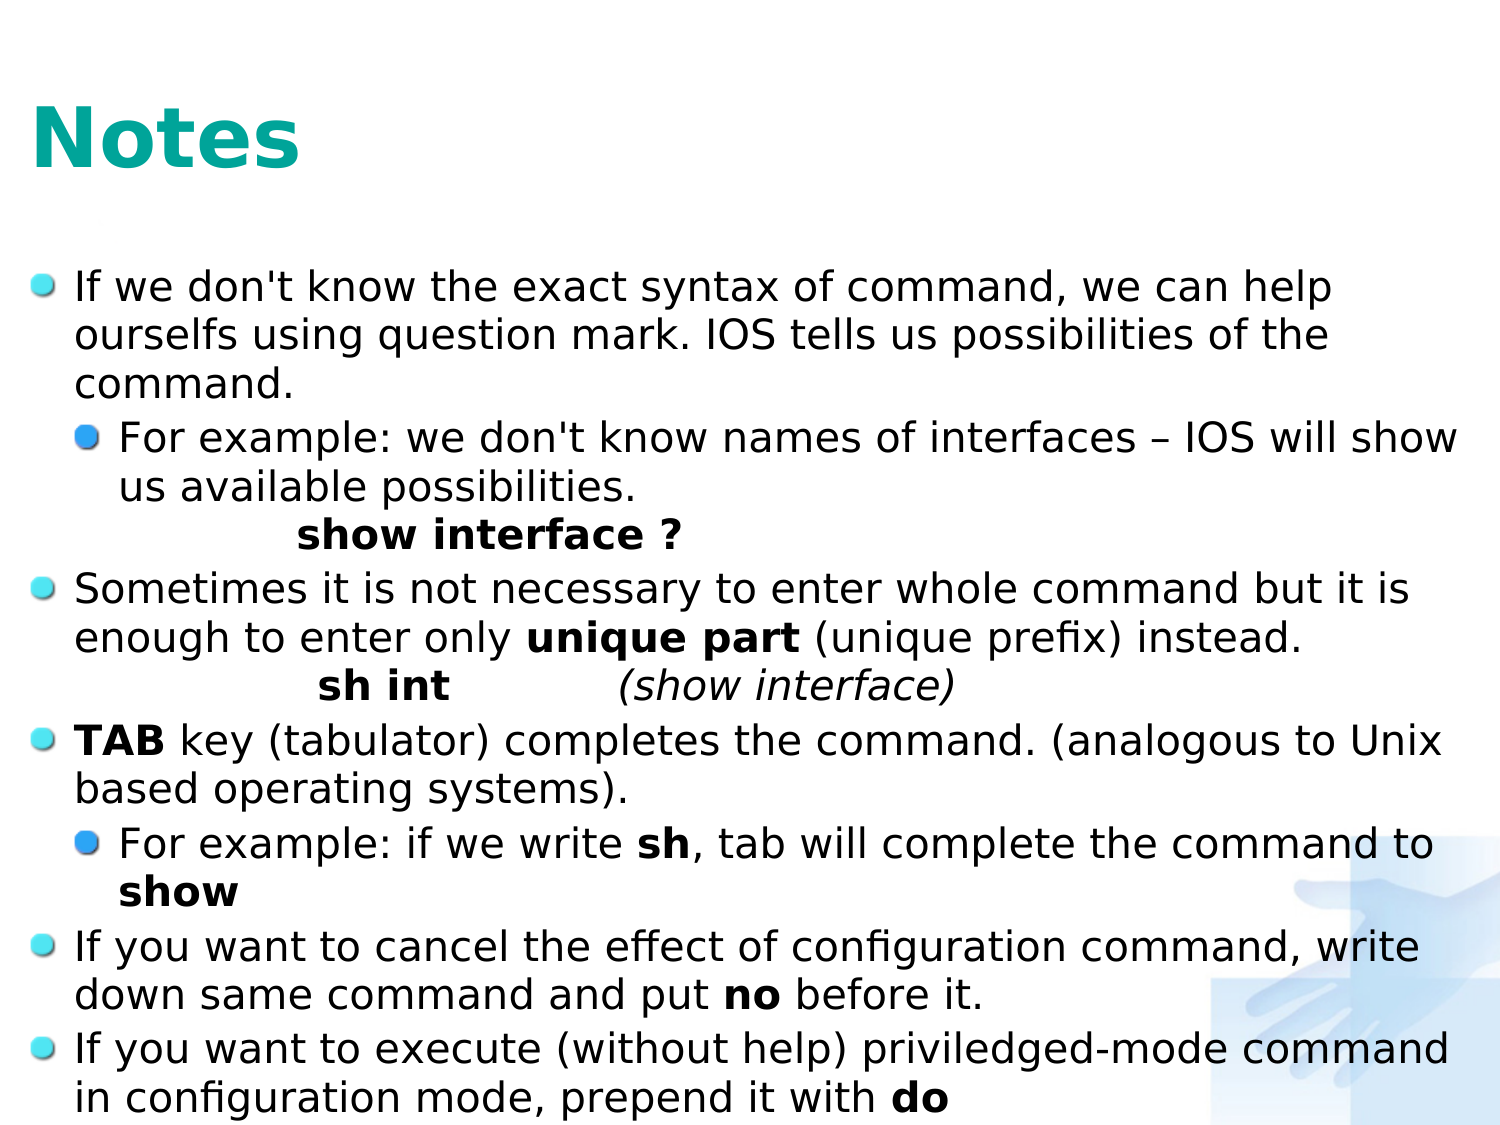

# Notes
If we don't know the exact syntax of command, we can help ourselfs using question mark. IOS tells us possibilities of the command.
For example: we don't know names of interfaces – IOS will show us available possibilities.
		show interface ?
Sometimes it is not necessary to enter whole command but it is enough to enter only unique part (unique prefix) instead.
		sh int		(show interface)
TAB key (tabulator) completes the command. (analogous to Unix based operating systems).
For example: if we write sh, tab will complete the command to show
If you want to cancel the effect of configuration command, write down same command and put no before it.
If you want to execute (without help) priviledged-mode command in configuration mode, prepend it with do